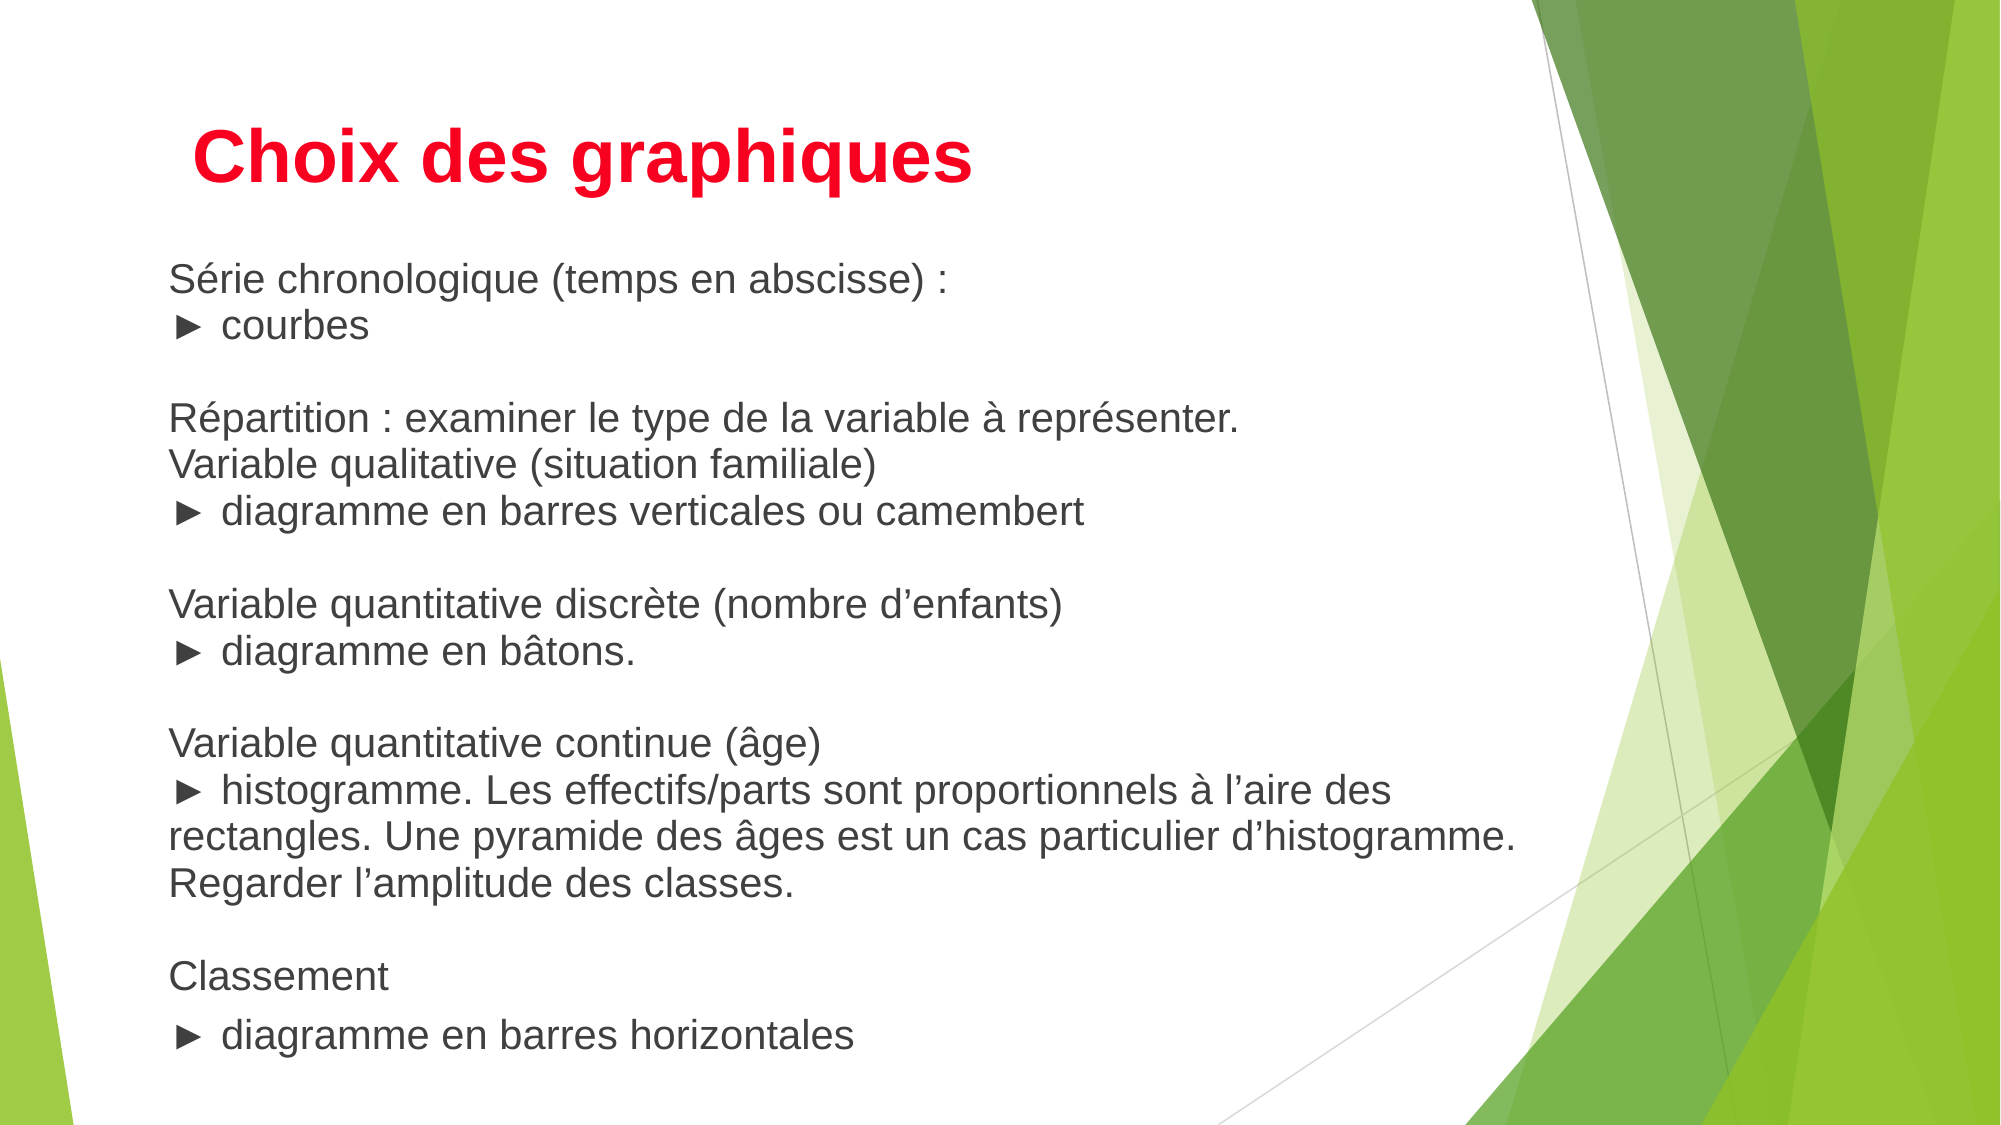

# Choix des graphiques
Série chronologique (temps en abscisse) :
► courbes
Répartition : examiner le type de la variable à représenter.
Variable qualitative (situation familiale)
► diagramme en barres verticales ou camembert
Variable quantitative discrète (nombre d’enfants)
► diagramme en bâtons.
Variable quantitative continue (âge)
► histogramme. Les effectifs/parts sont proportionnels à l’aire des rectangles. Une pyramide des âges est un cas particulier d’histogramme. Regarder l’amplitude des classes.
Classement
► diagramme en barres horizontales